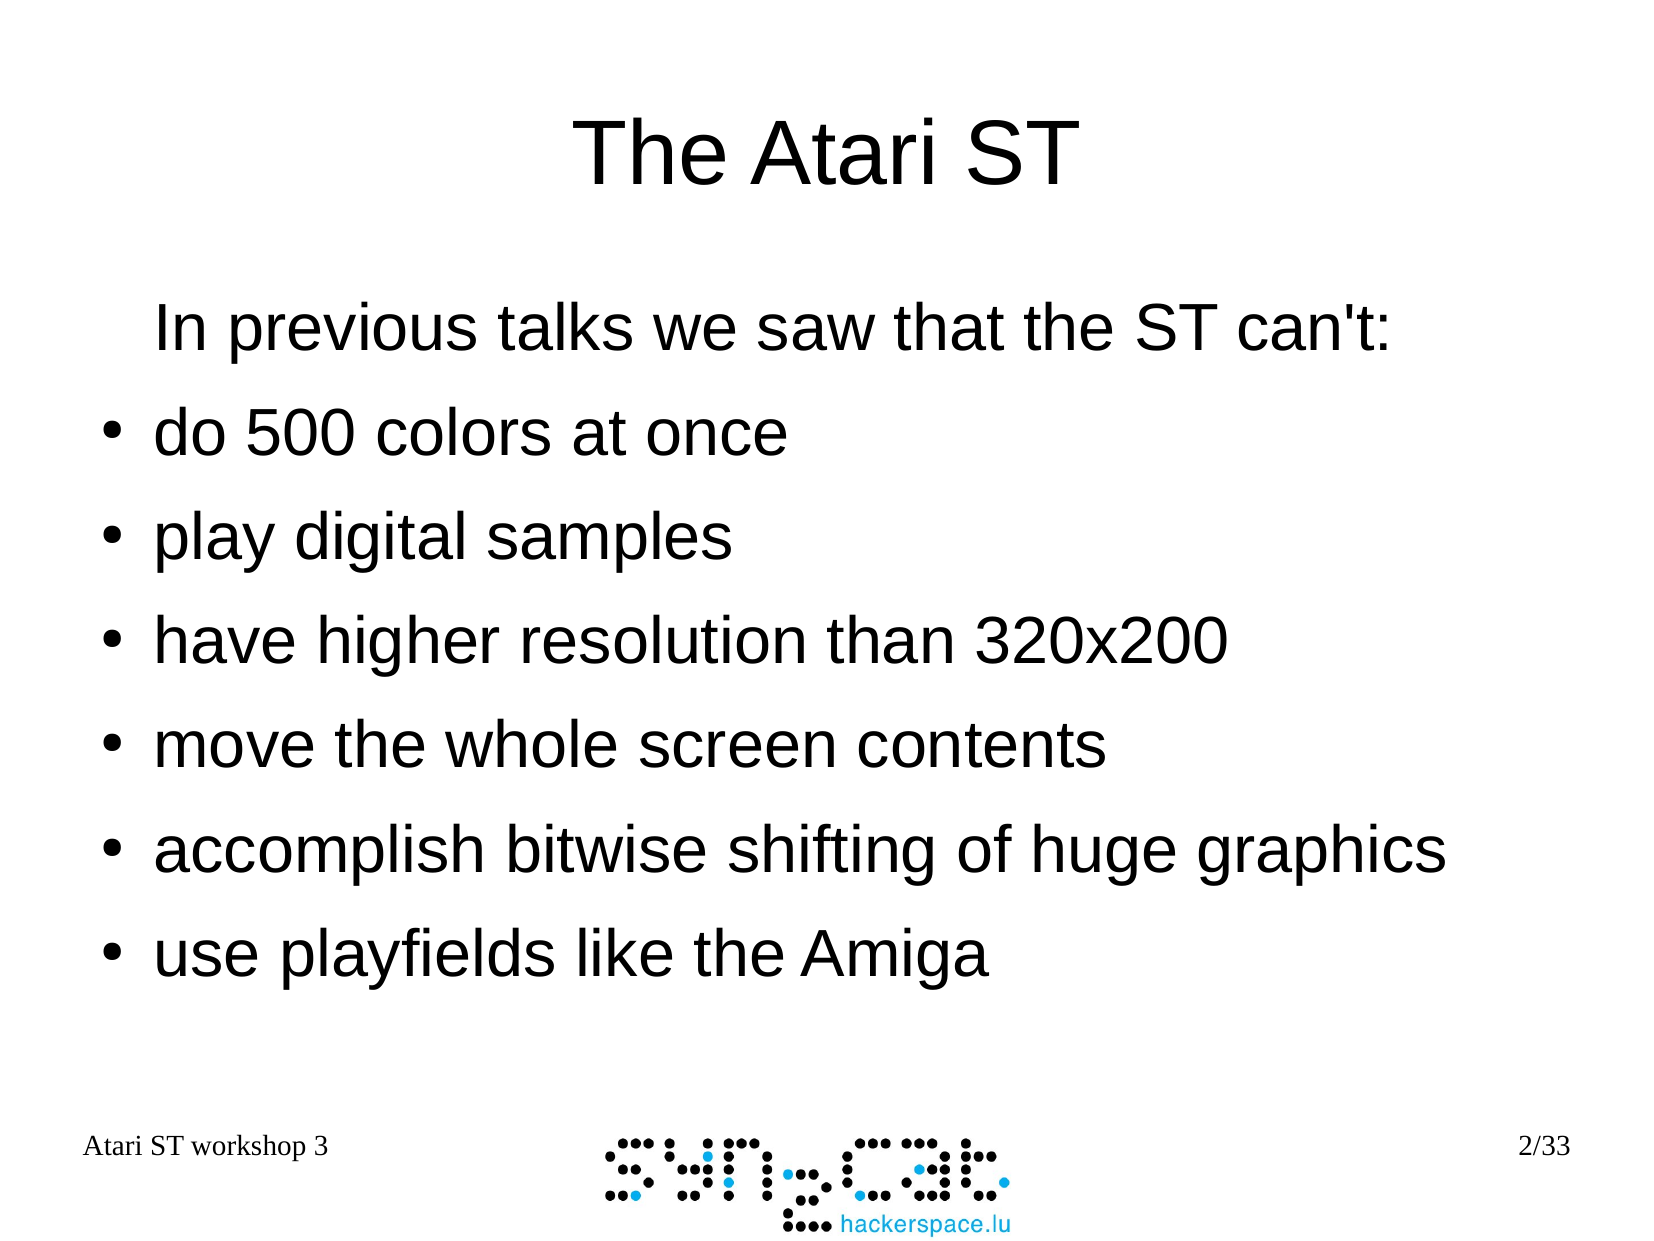

# The Atari ST
In previous talks we saw that the ST can't:
do 500 colors at once
play digital samples
have higher resolution than 320x200
move the whole screen contents
accomplish bitwise shifting of huge graphics
use playfields like the Amiga
2